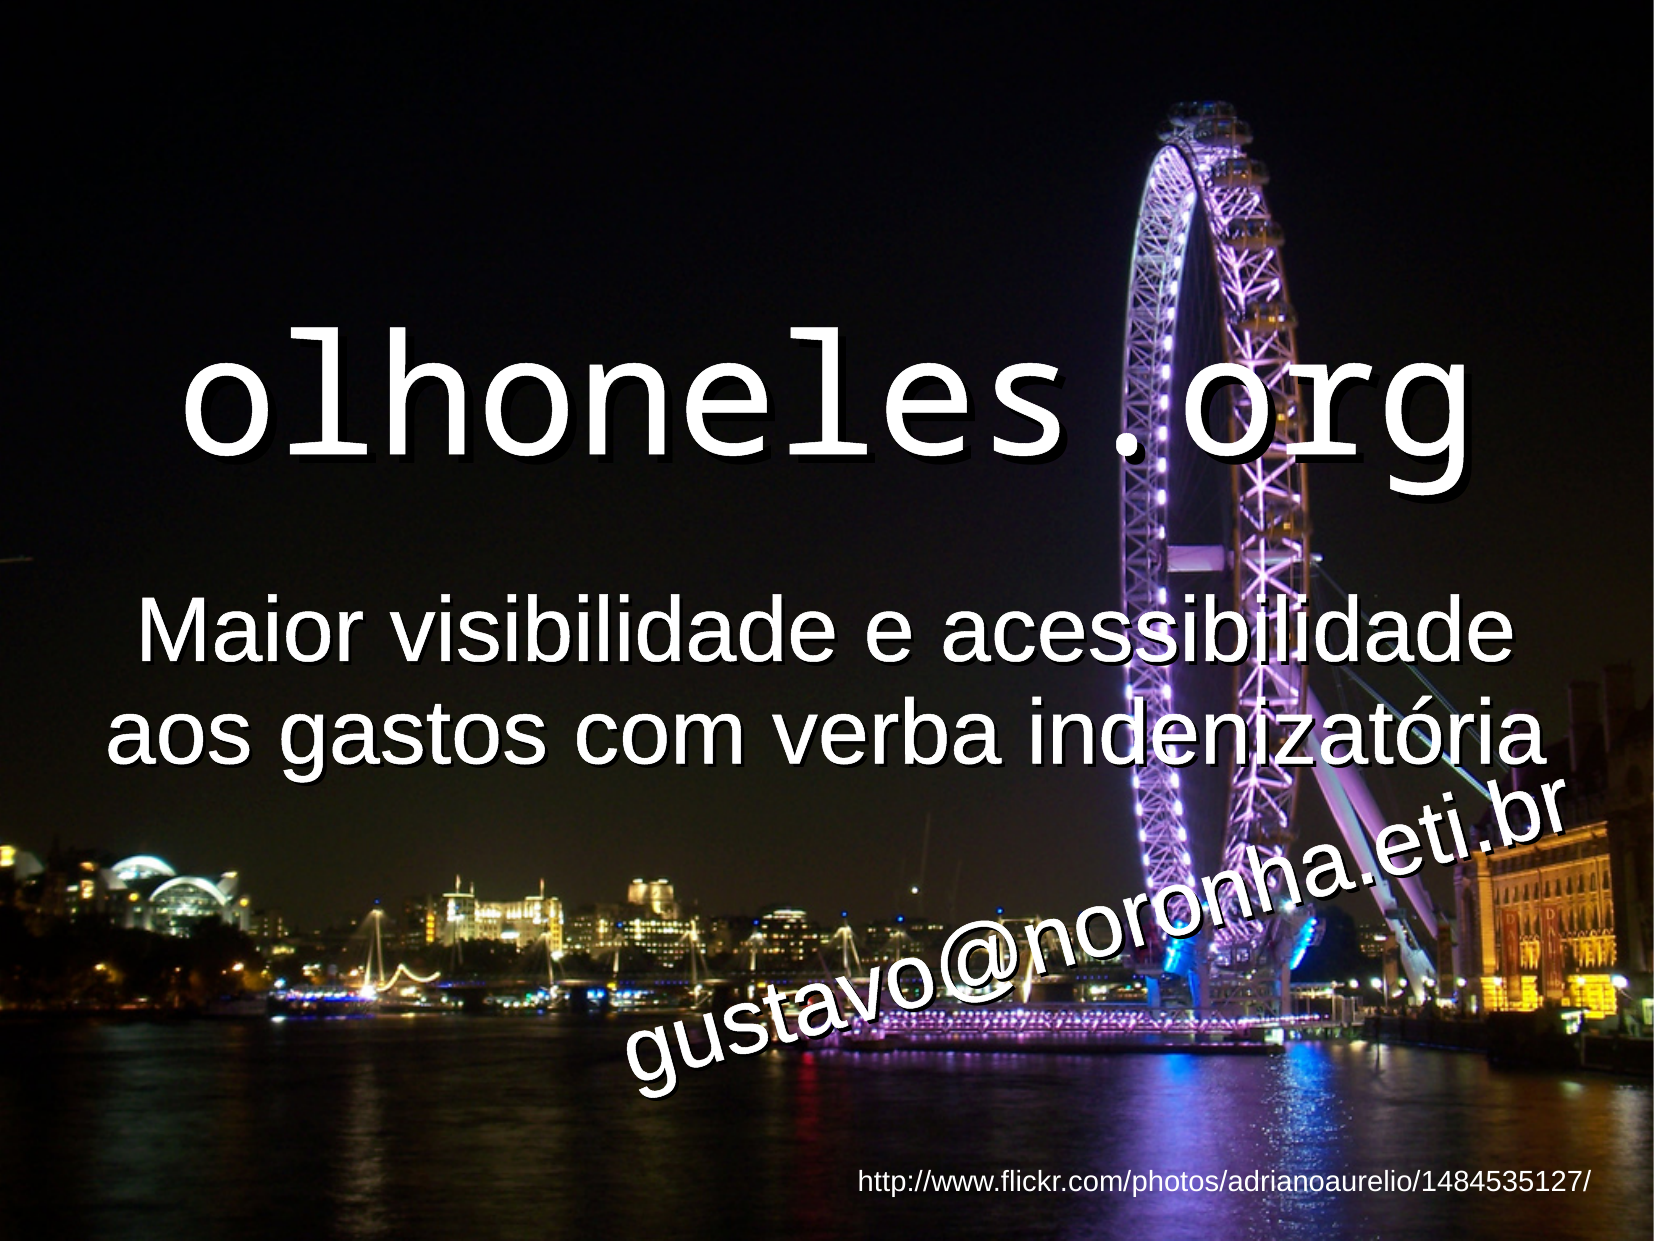

# olhoneles.org
Maior visibilidade e acessibilidade aos gastos com verba indenizatória
gustavo@noronha.eti.br
http://www.flickr.com/photos/adrianoaurelio/1484535127/